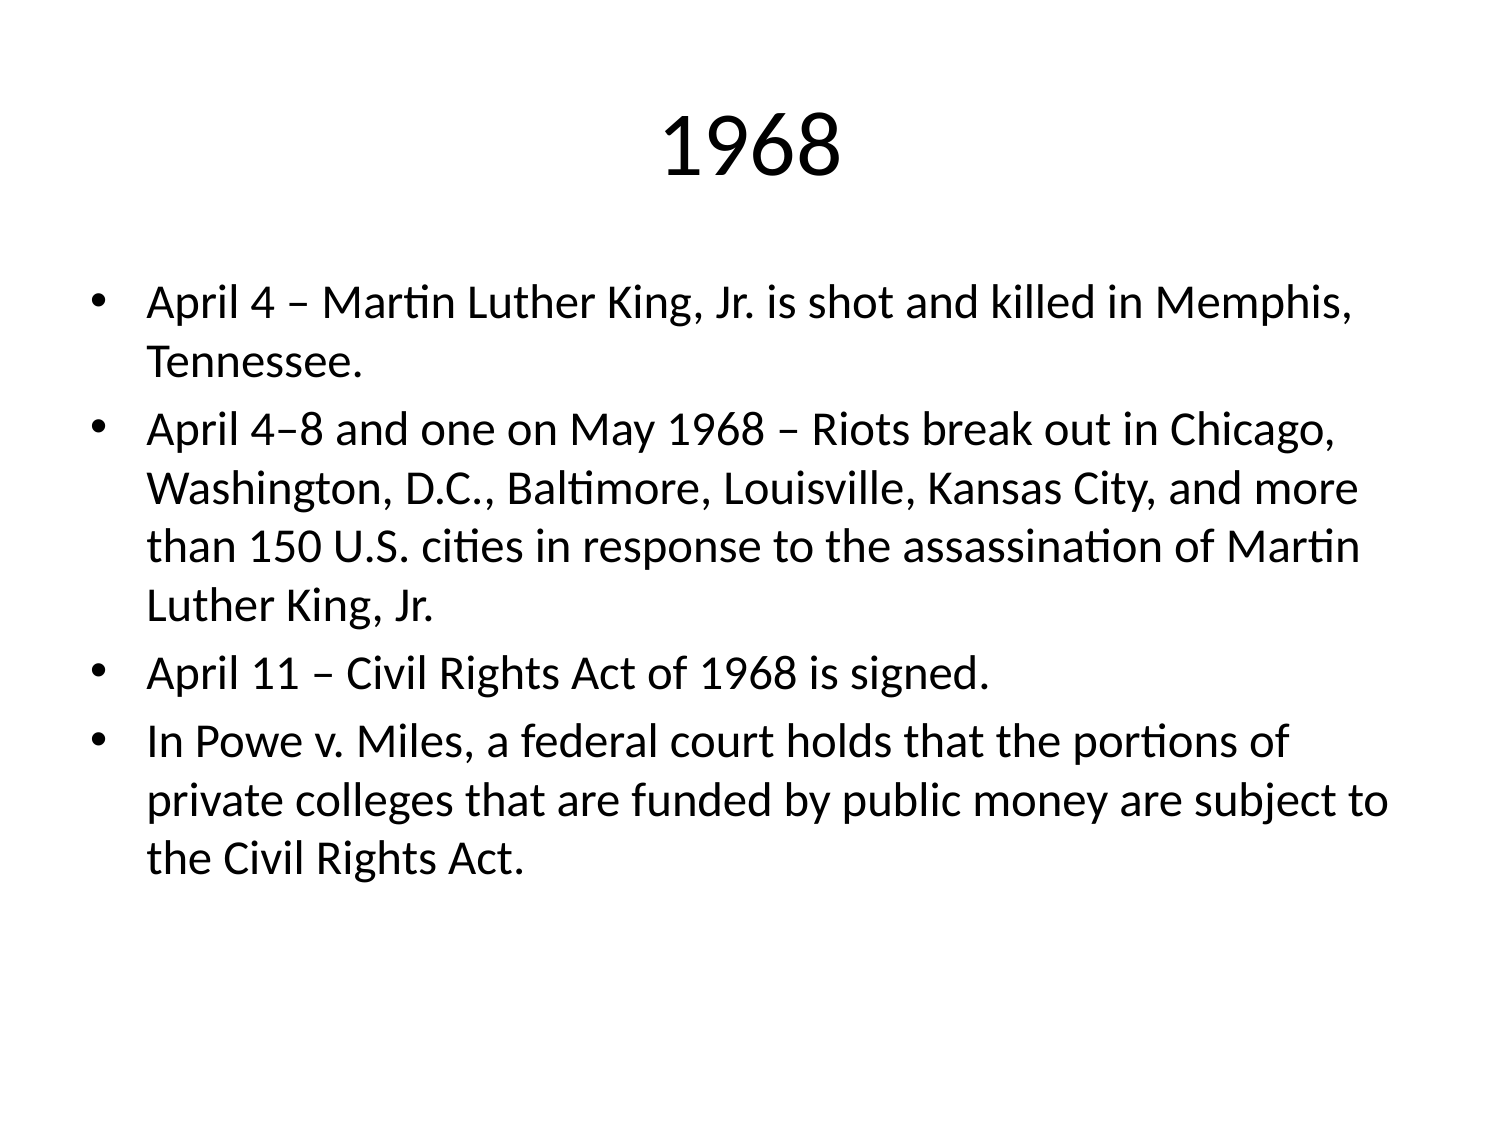

# 1968
April 4 – Martin Luther King, Jr. is shot and killed in Memphis, Tennessee.
April 4–8 and one on May 1968 – Riots break out in Chicago, Washington, D.C., Baltimore, Louisville, Kansas City, and more than 150 U.S. cities in response to the assassination of Martin Luther King, Jr.
April 11 – Civil Rights Act of 1968 is signed.
In Powe v. Miles, a federal court holds that the portions of private colleges that are funded by public money are subject to the Civil Rights Act.